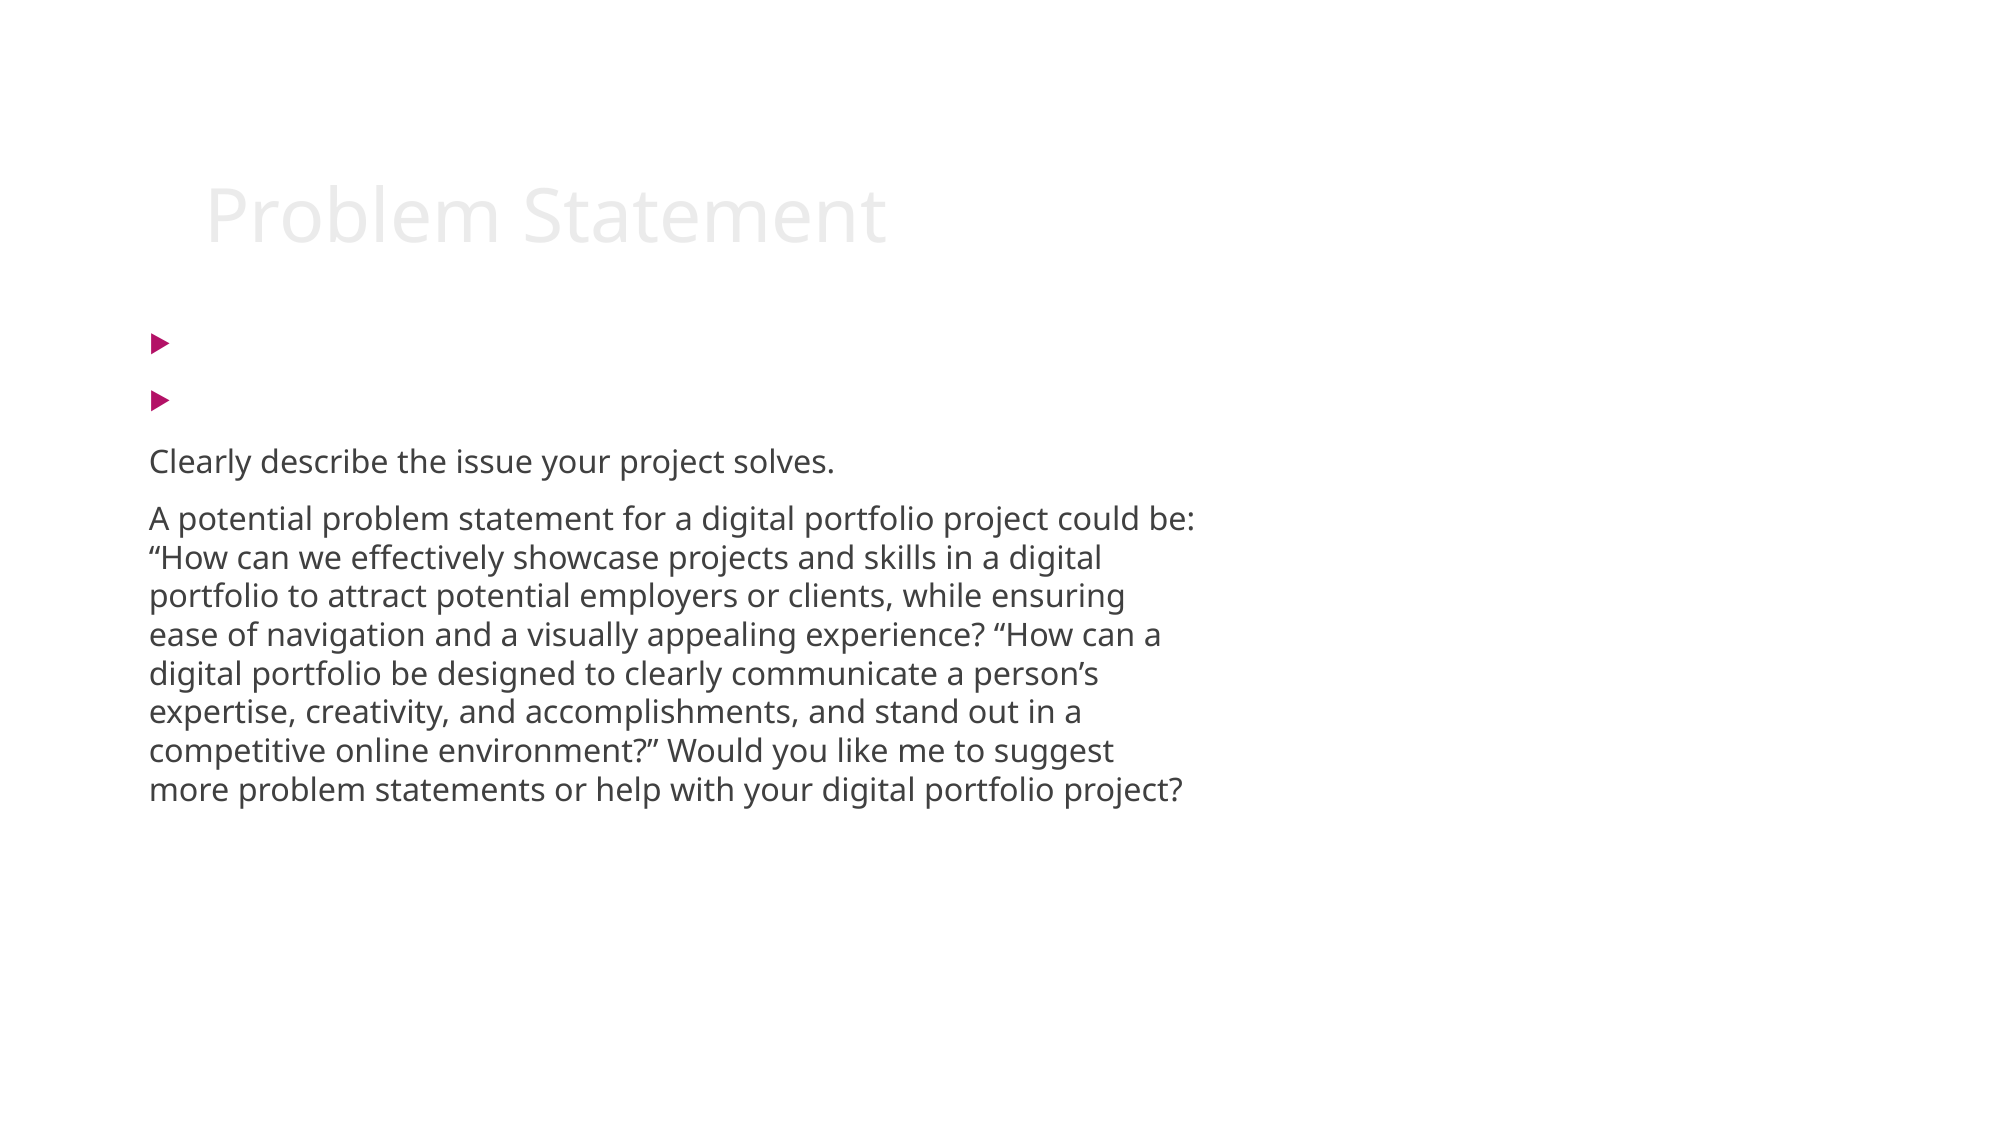

# Problem Statement
Clearly describe the issue your project solves.
A potential problem statement for a digital portfolio project could be: “How can we effectively showcase projects and skills in a digital portfolio to attract potential employers or clients, while ensuring ease of navigation and a visually appealing experience? “How can a digital portfolio be designed to clearly communicate a person’s expertise, creativity, and accomplishments, and stand out in a competitive online environment?” Would you like me to suggest more problem statements or help with your digital portfolio project?